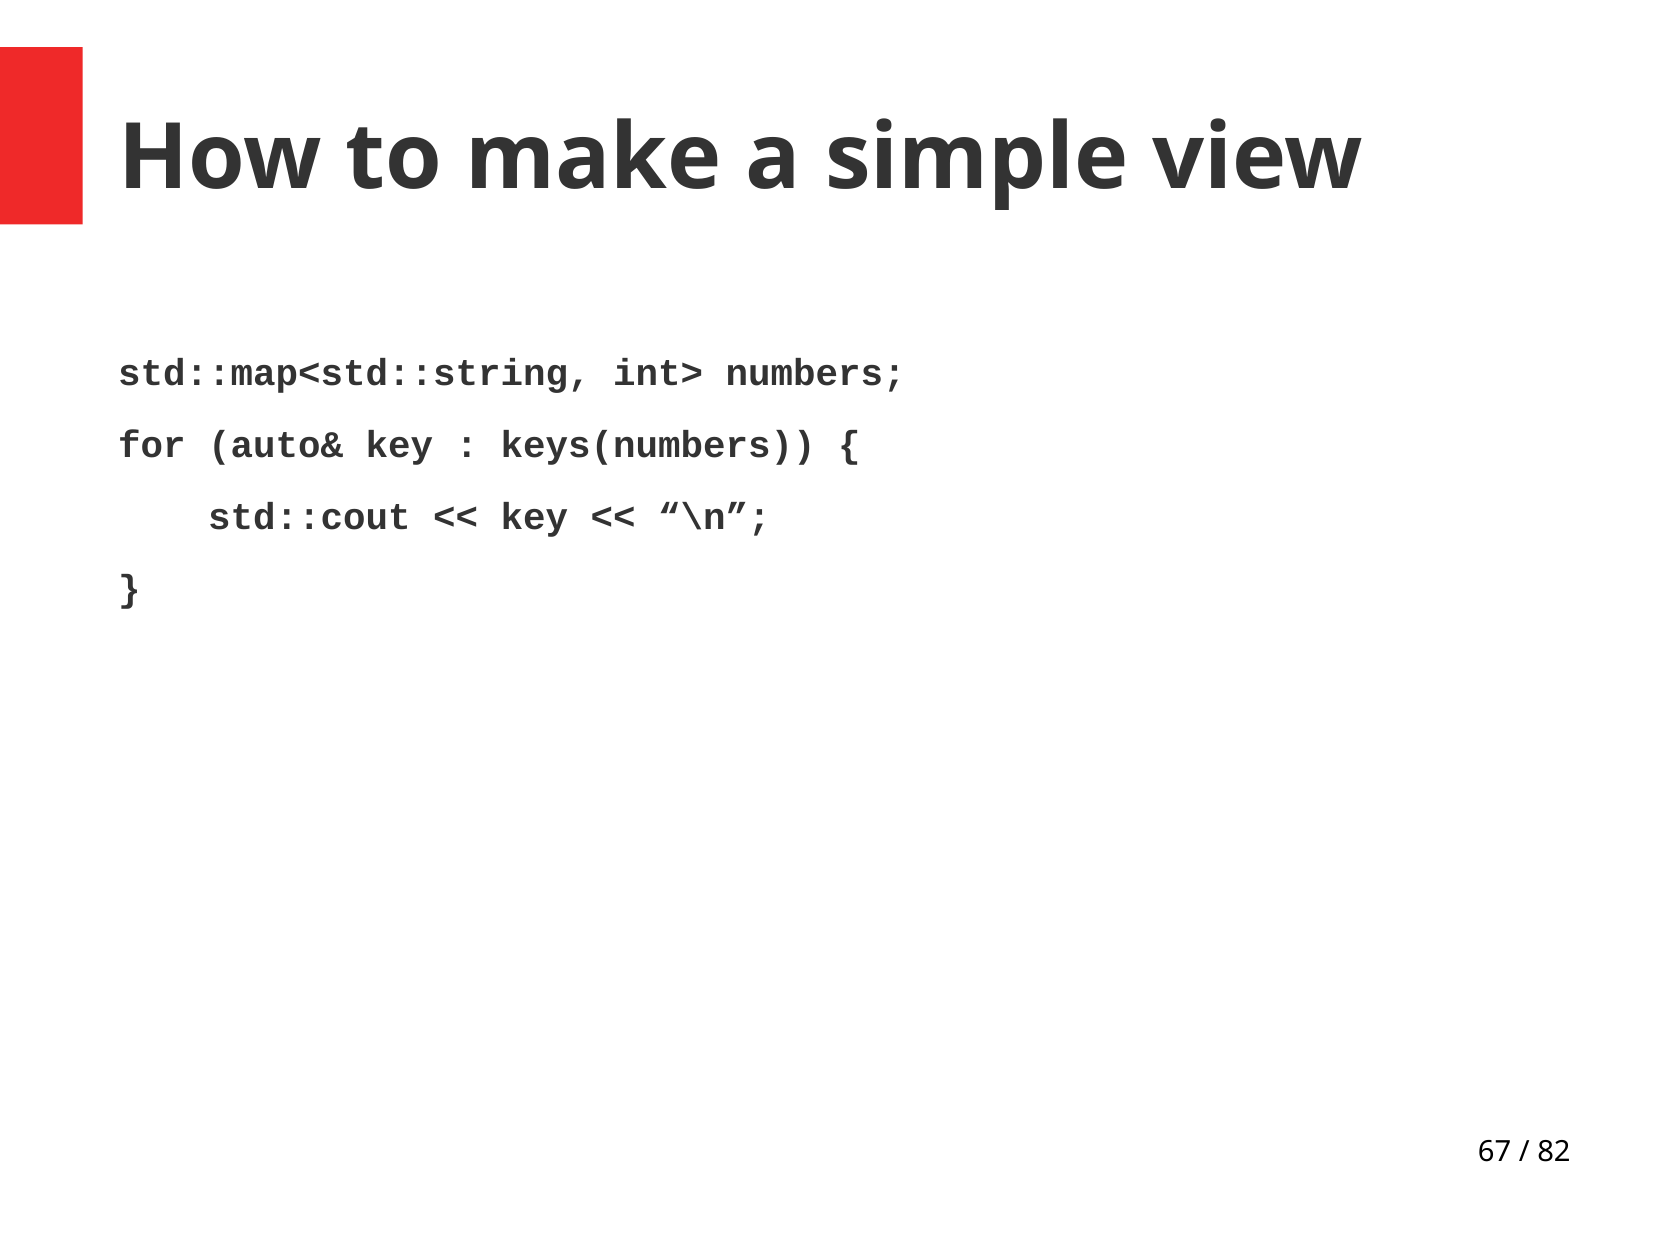

# How to make a simple view
std::map<std::string, int> numbers;
for (auto& key : keys(numbers)) {
 std::cout << key << “\n”;
}
67